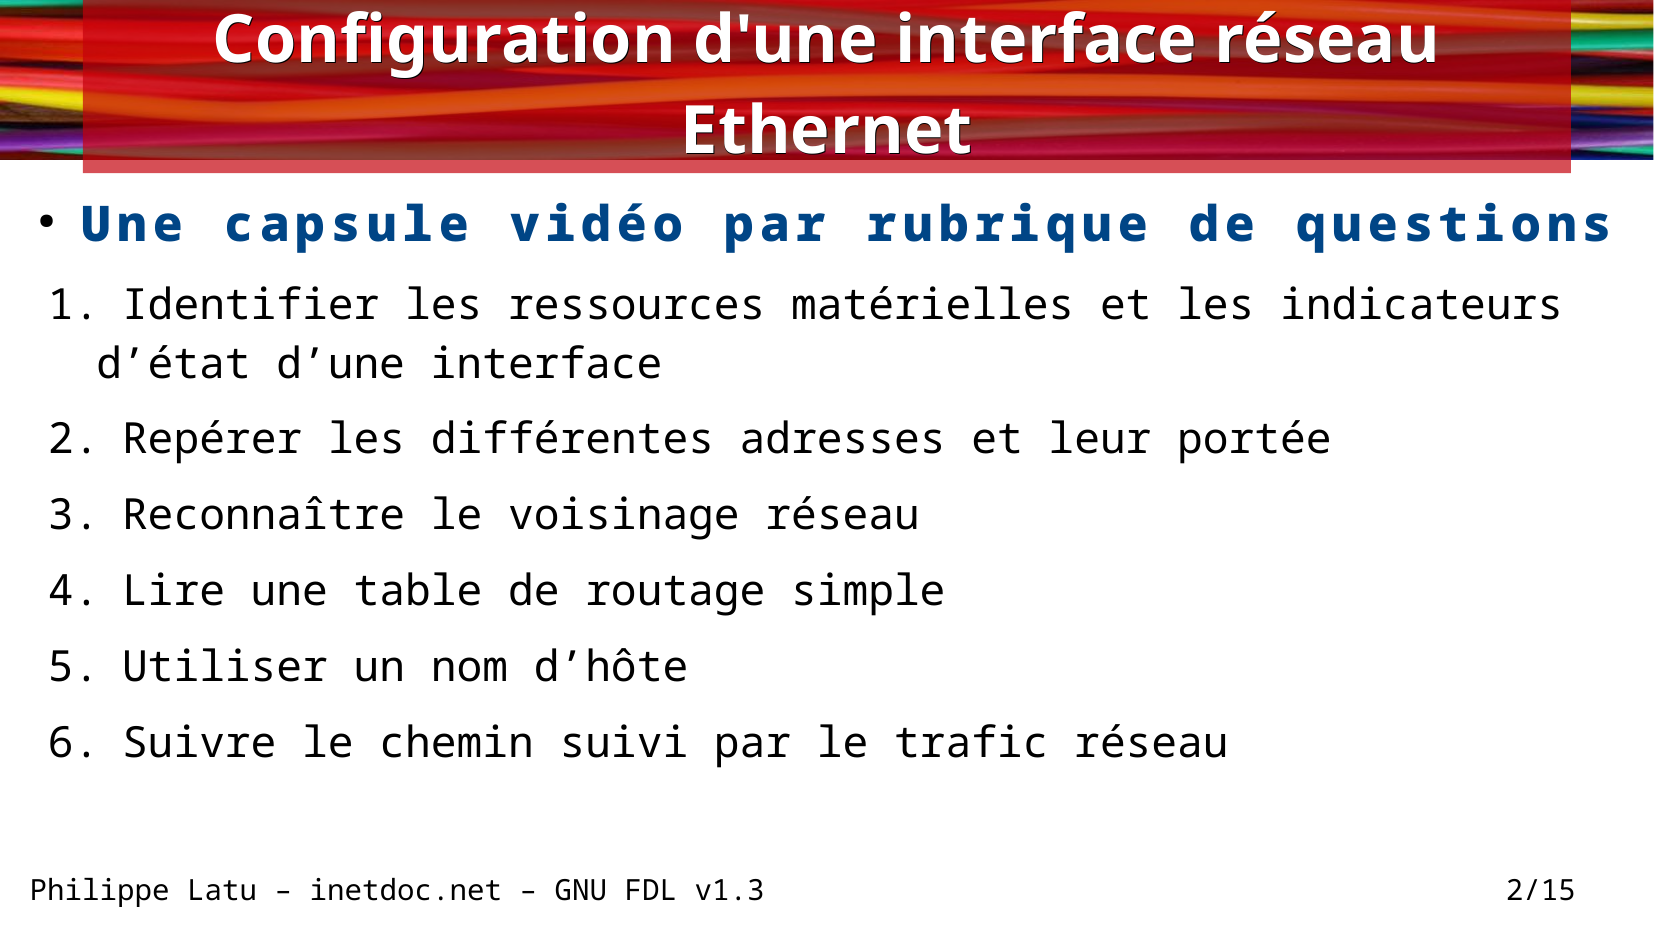

Configuration d'une interface réseau Ethernet
# Une capsule vidéo par rubrique de questions
 Identifier les ressources matérielles et les indicateurs d’état d’une interface
 Repérer les différentes adresses et leur portée
 Reconnaître le voisinage réseau
 Lire une table de routage simple
 Utiliser un nom d’hôte
 Suivre le chemin suivi par le trafic réseau
Philippe Latu – inetdoc.net – GNU FDL v1.3											2/15